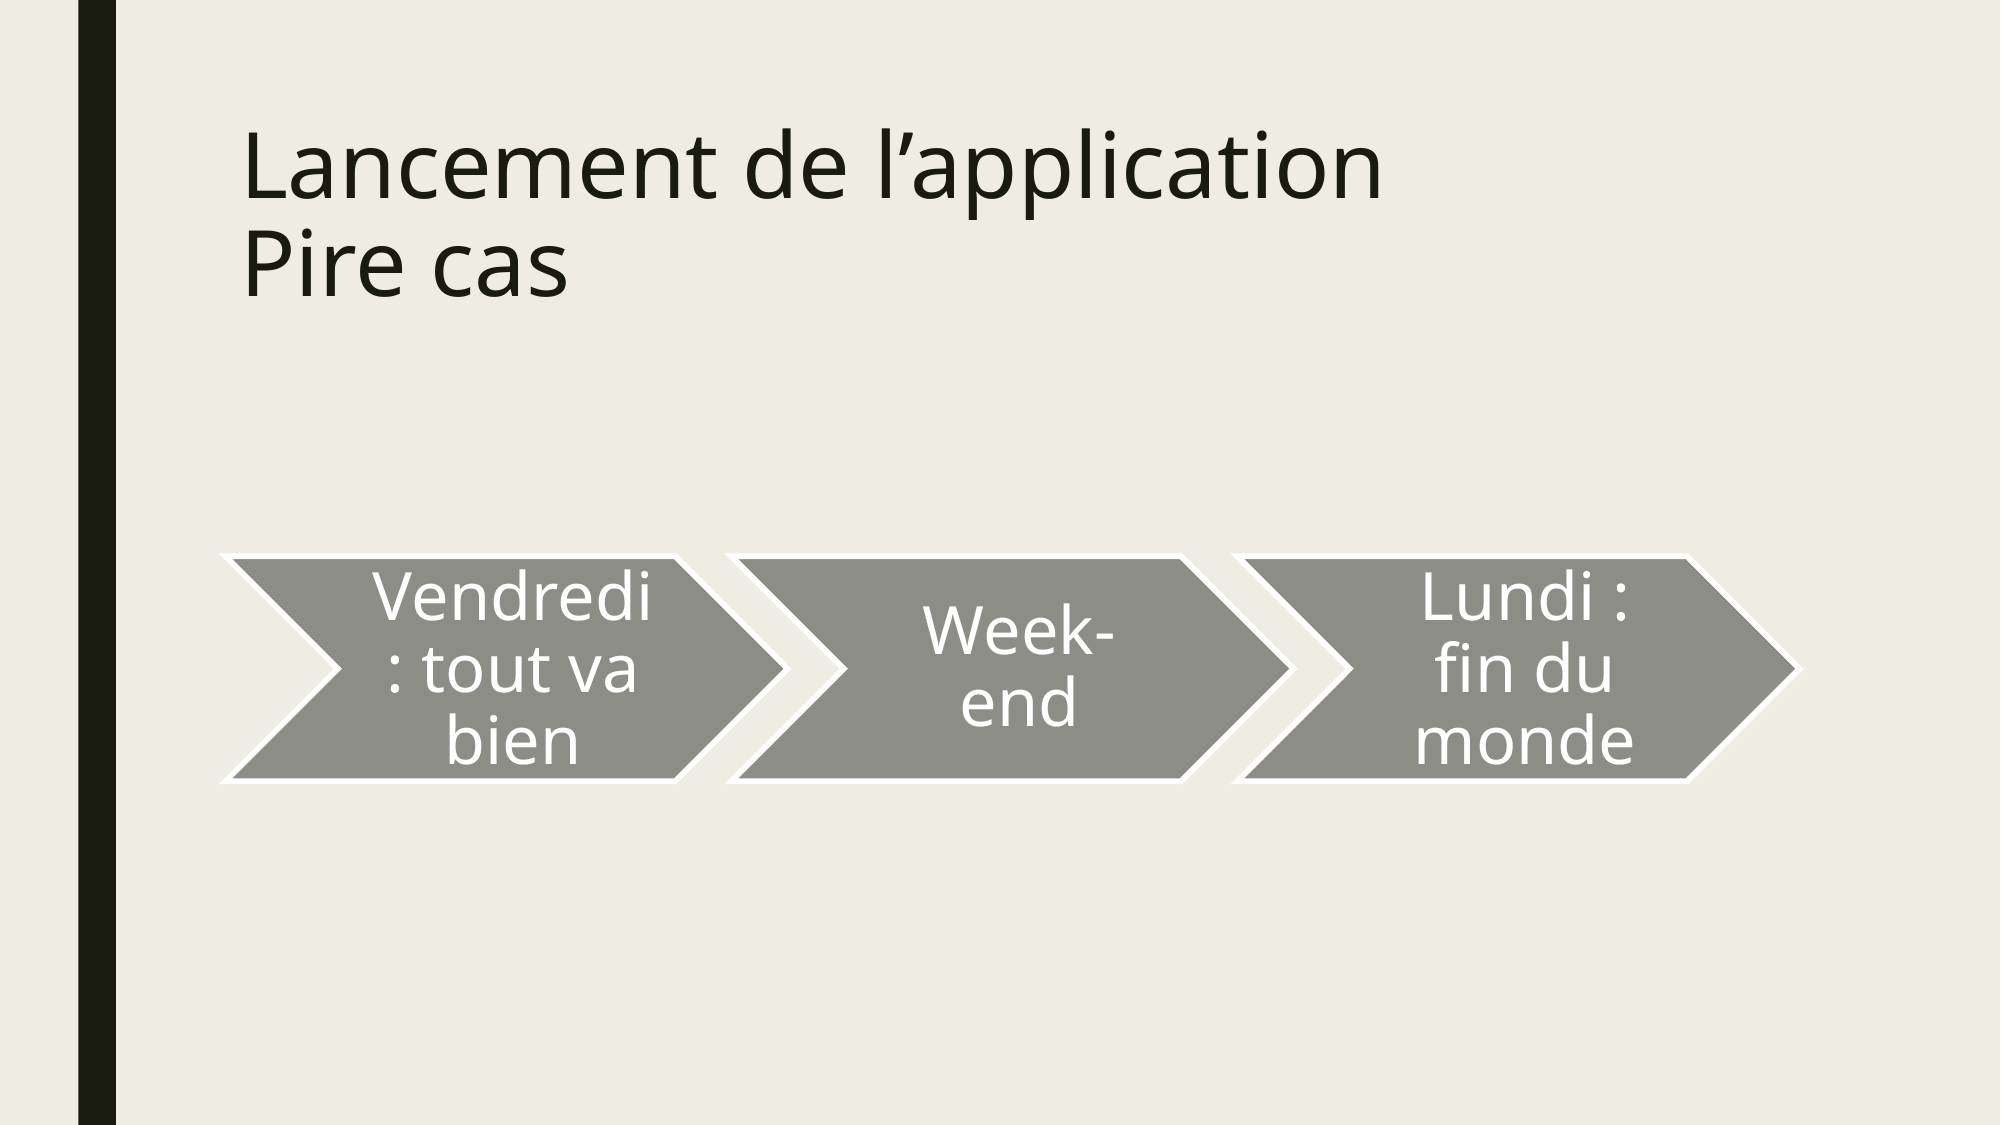

# Lancement de l’application Pire cas
Vendredi : tout va bien
Week-end
Lundi : fin du monde